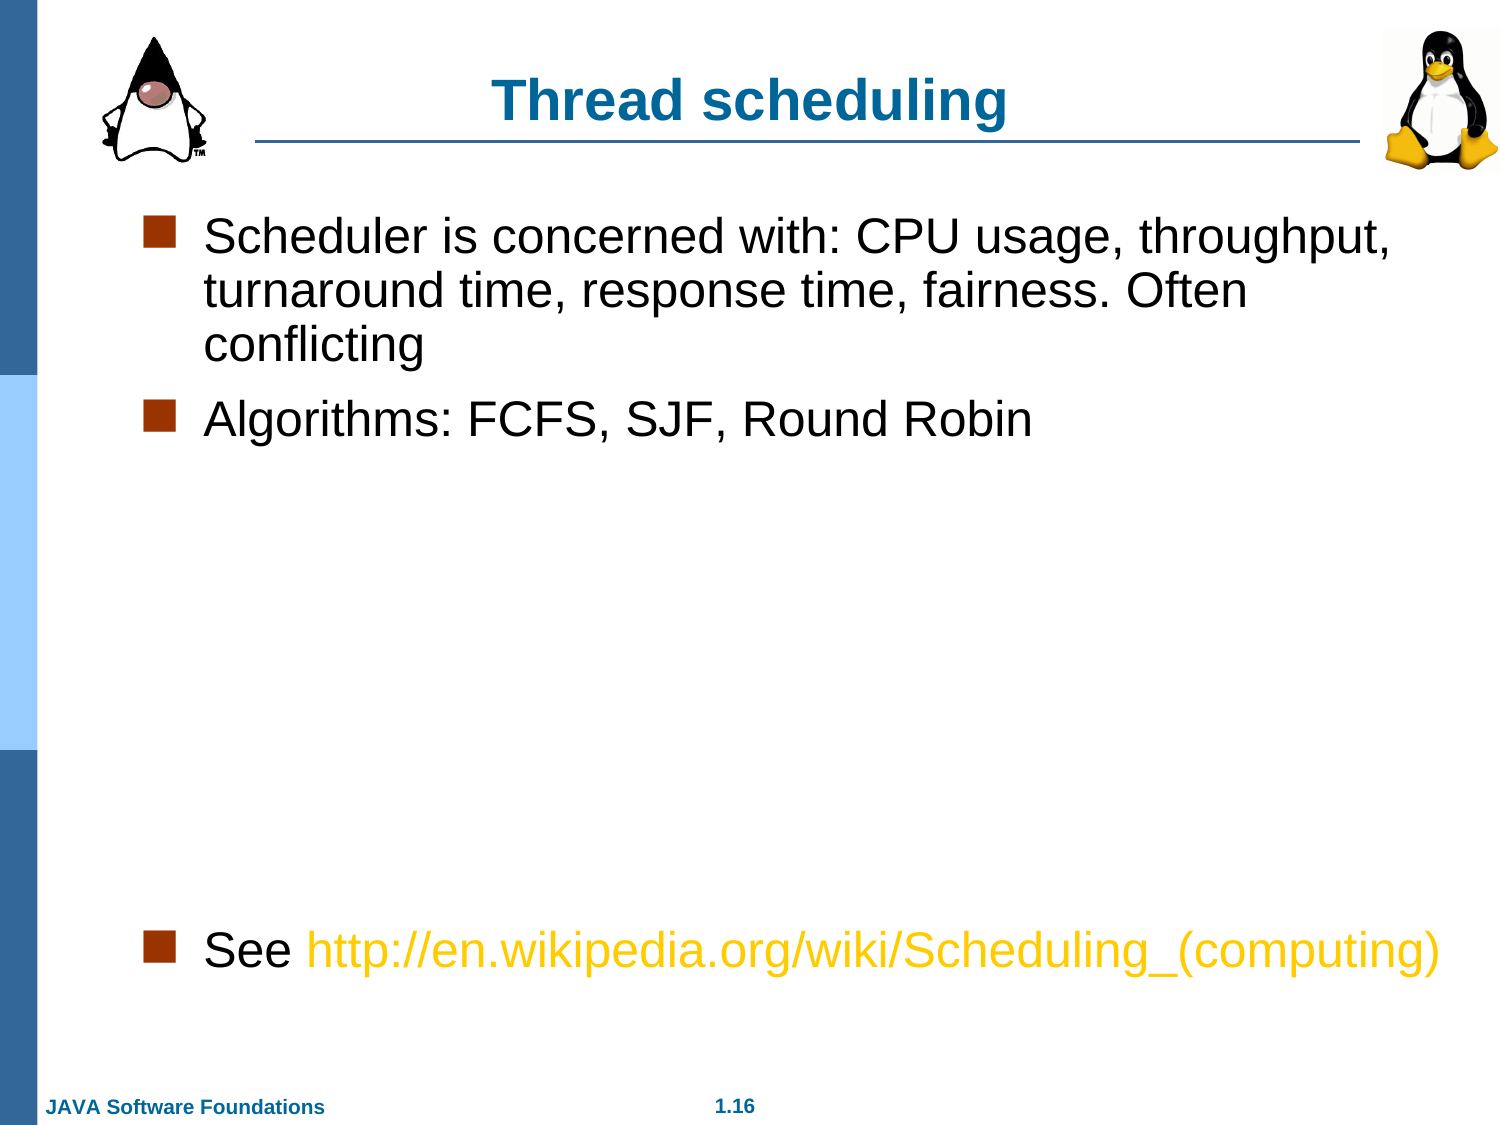

# Thread scheduling
Scheduler is concerned with: CPU usage, throughput, turnaround time, response time, fairness. Often conflicting
Algorithms: FCFS, SJF, Round Robin
See http://en.wikipedia.org/wiki/Scheduling_(computing)